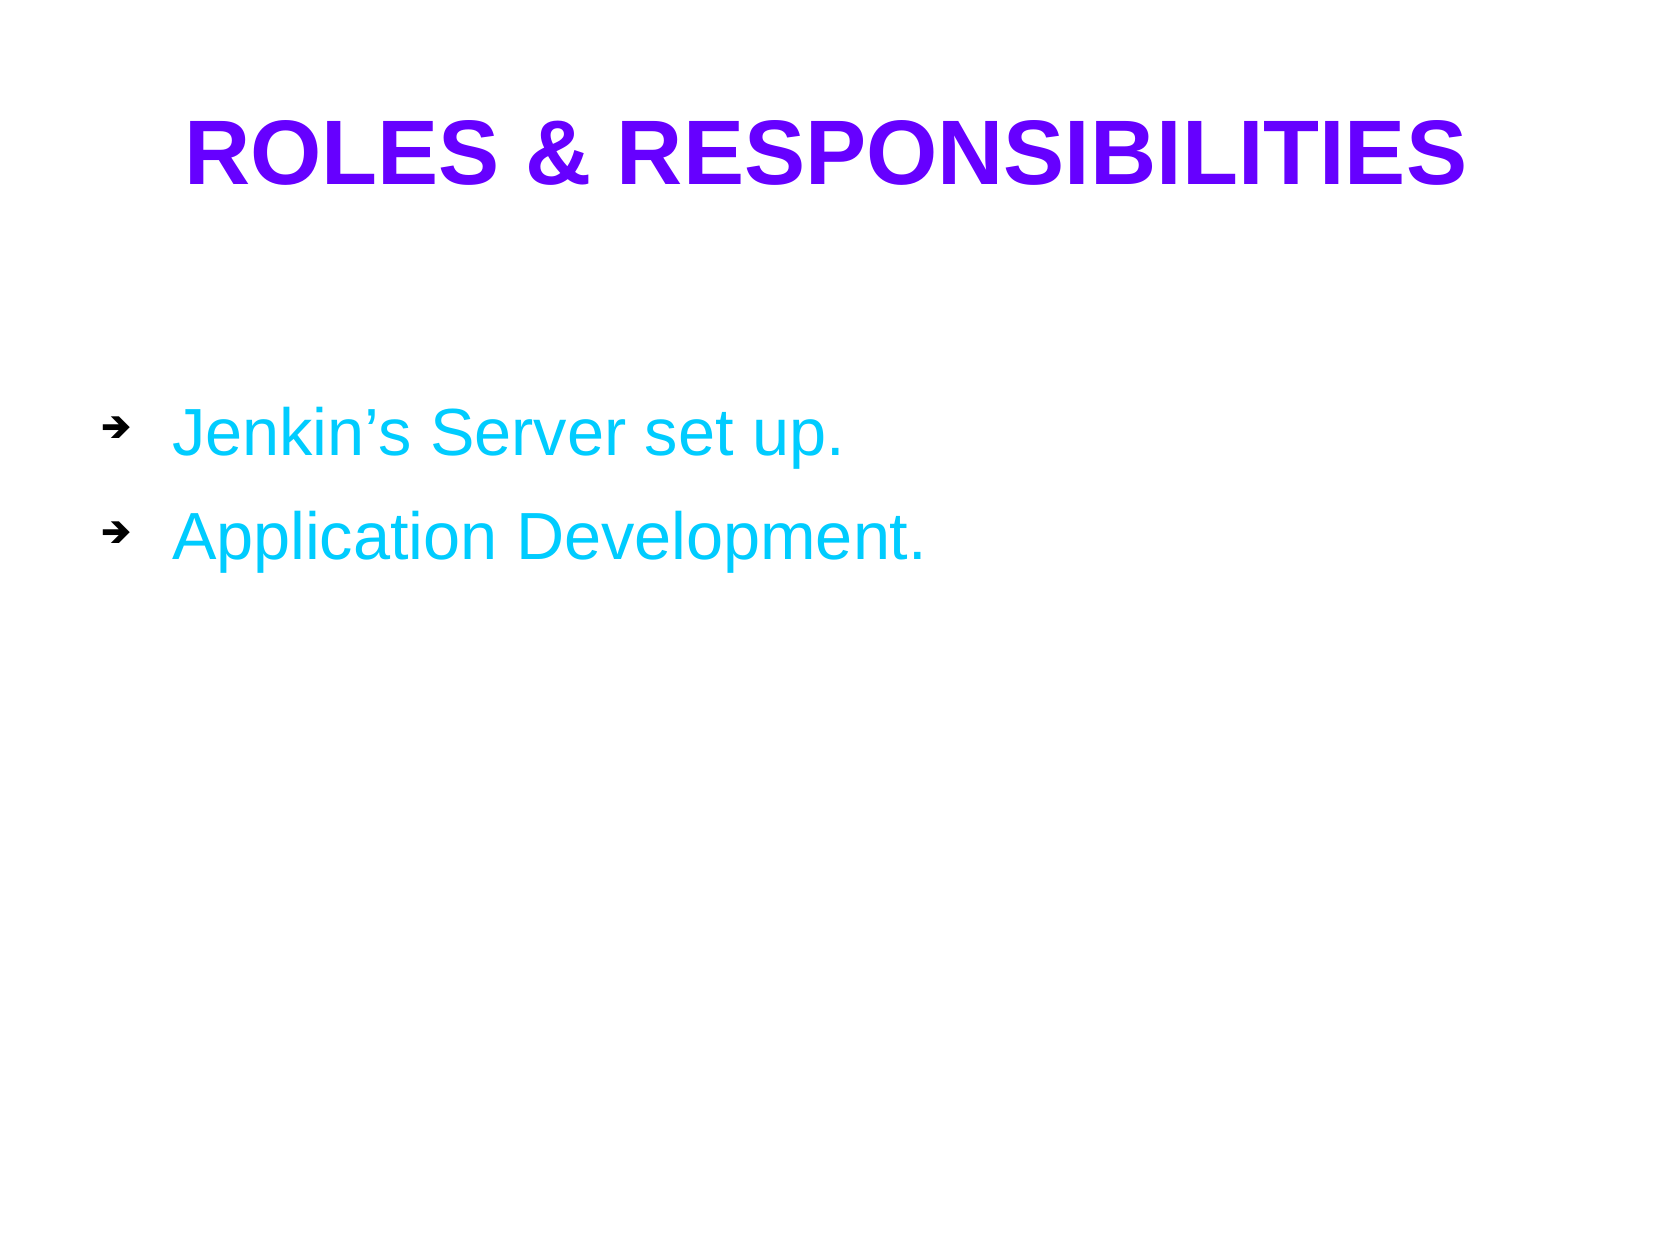

# ROLES & RESPONSIBILITIES
 Jenkin’s Server set up.
 Application Development.